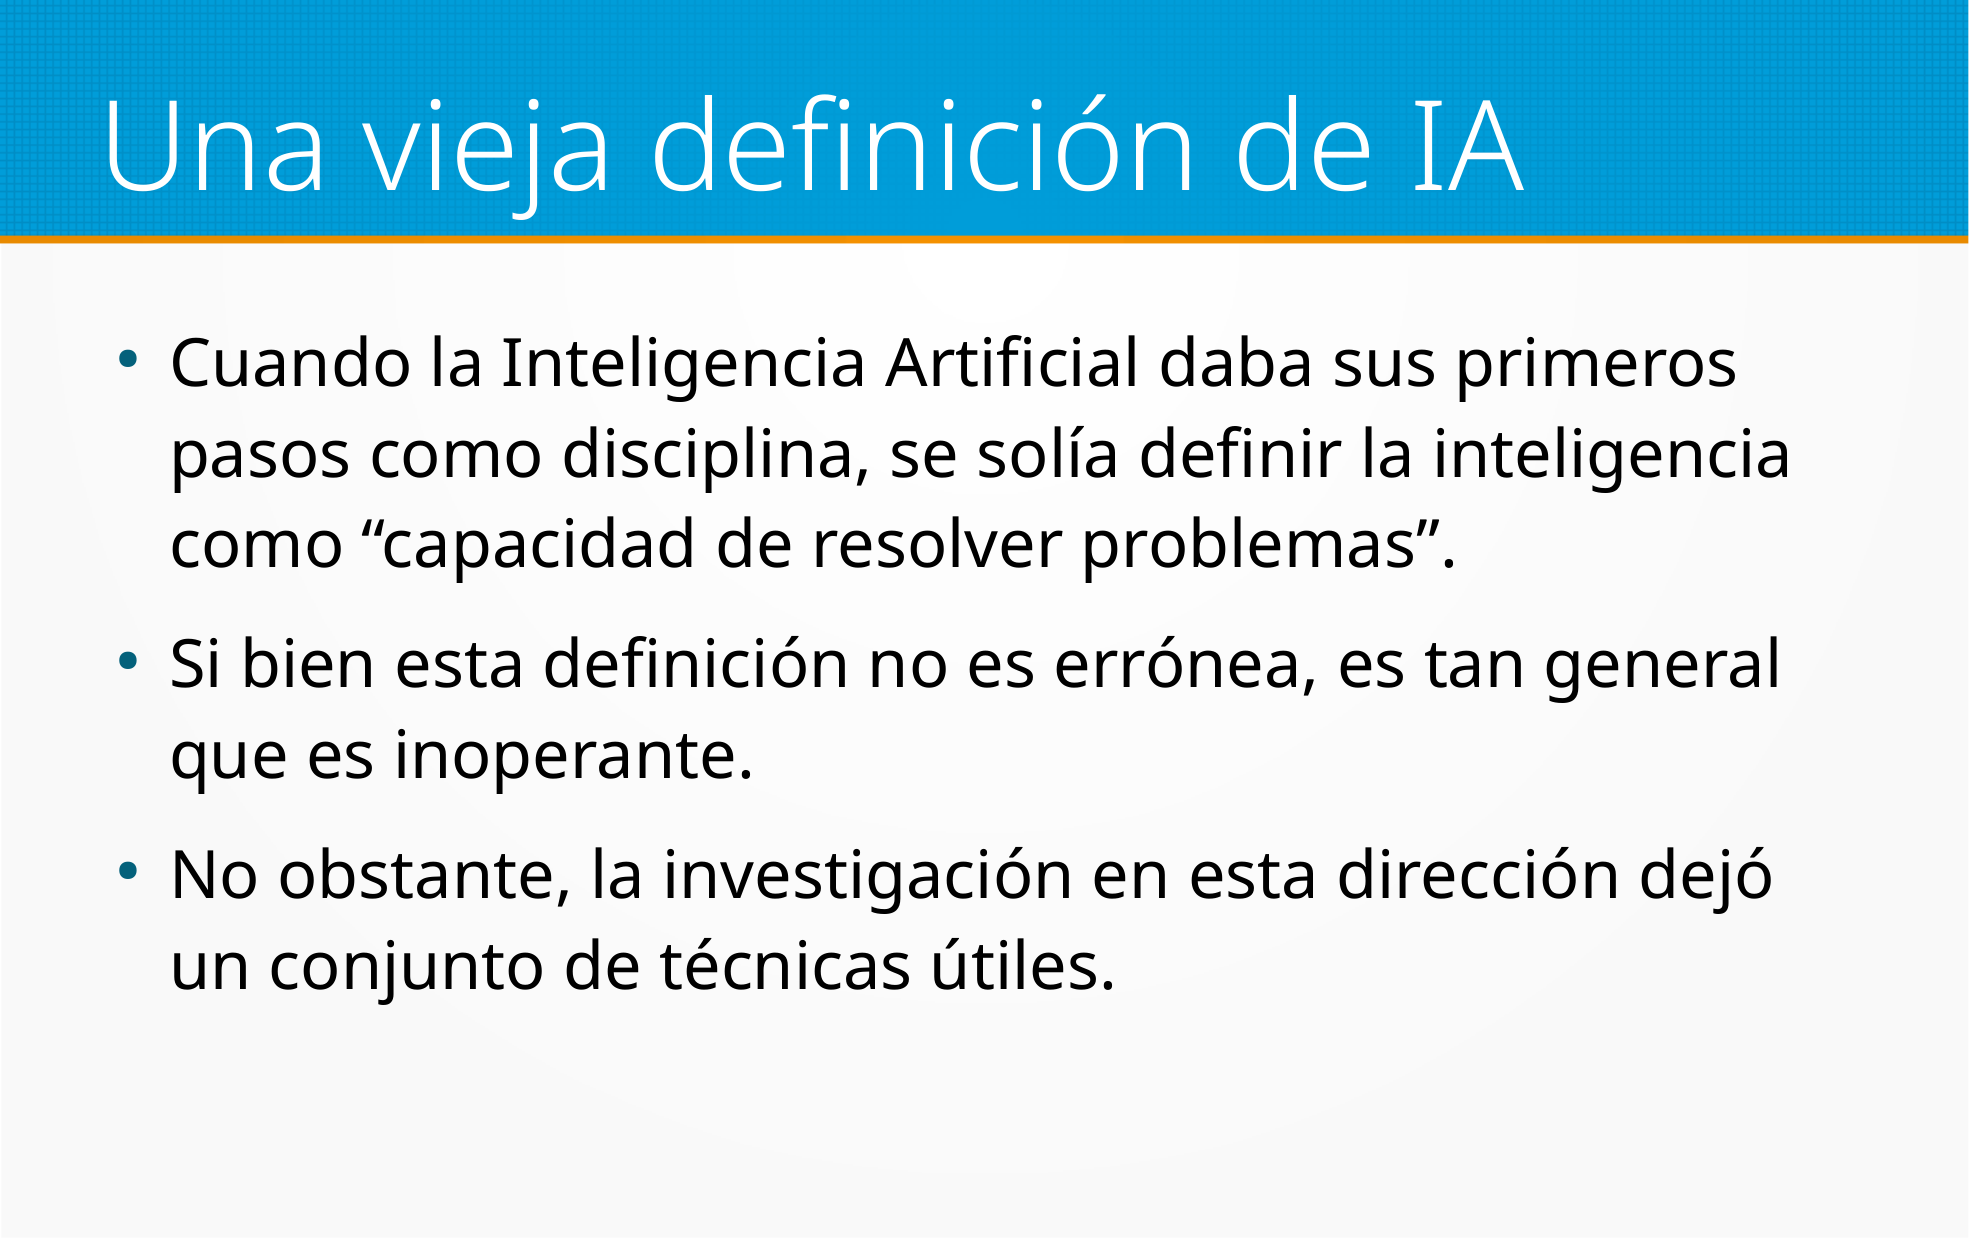

# Una vieja definición de IA
Cuando la Inteligencia Artificial daba sus primeros pasos como disciplina, se solía definir la inteligencia como “capacidad de resolver problemas”.
Si bien esta definición no es errónea, es tan general que es inoperante.
No obstante, la investigación en esta dirección dejó un conjunto de técnicas útiles.